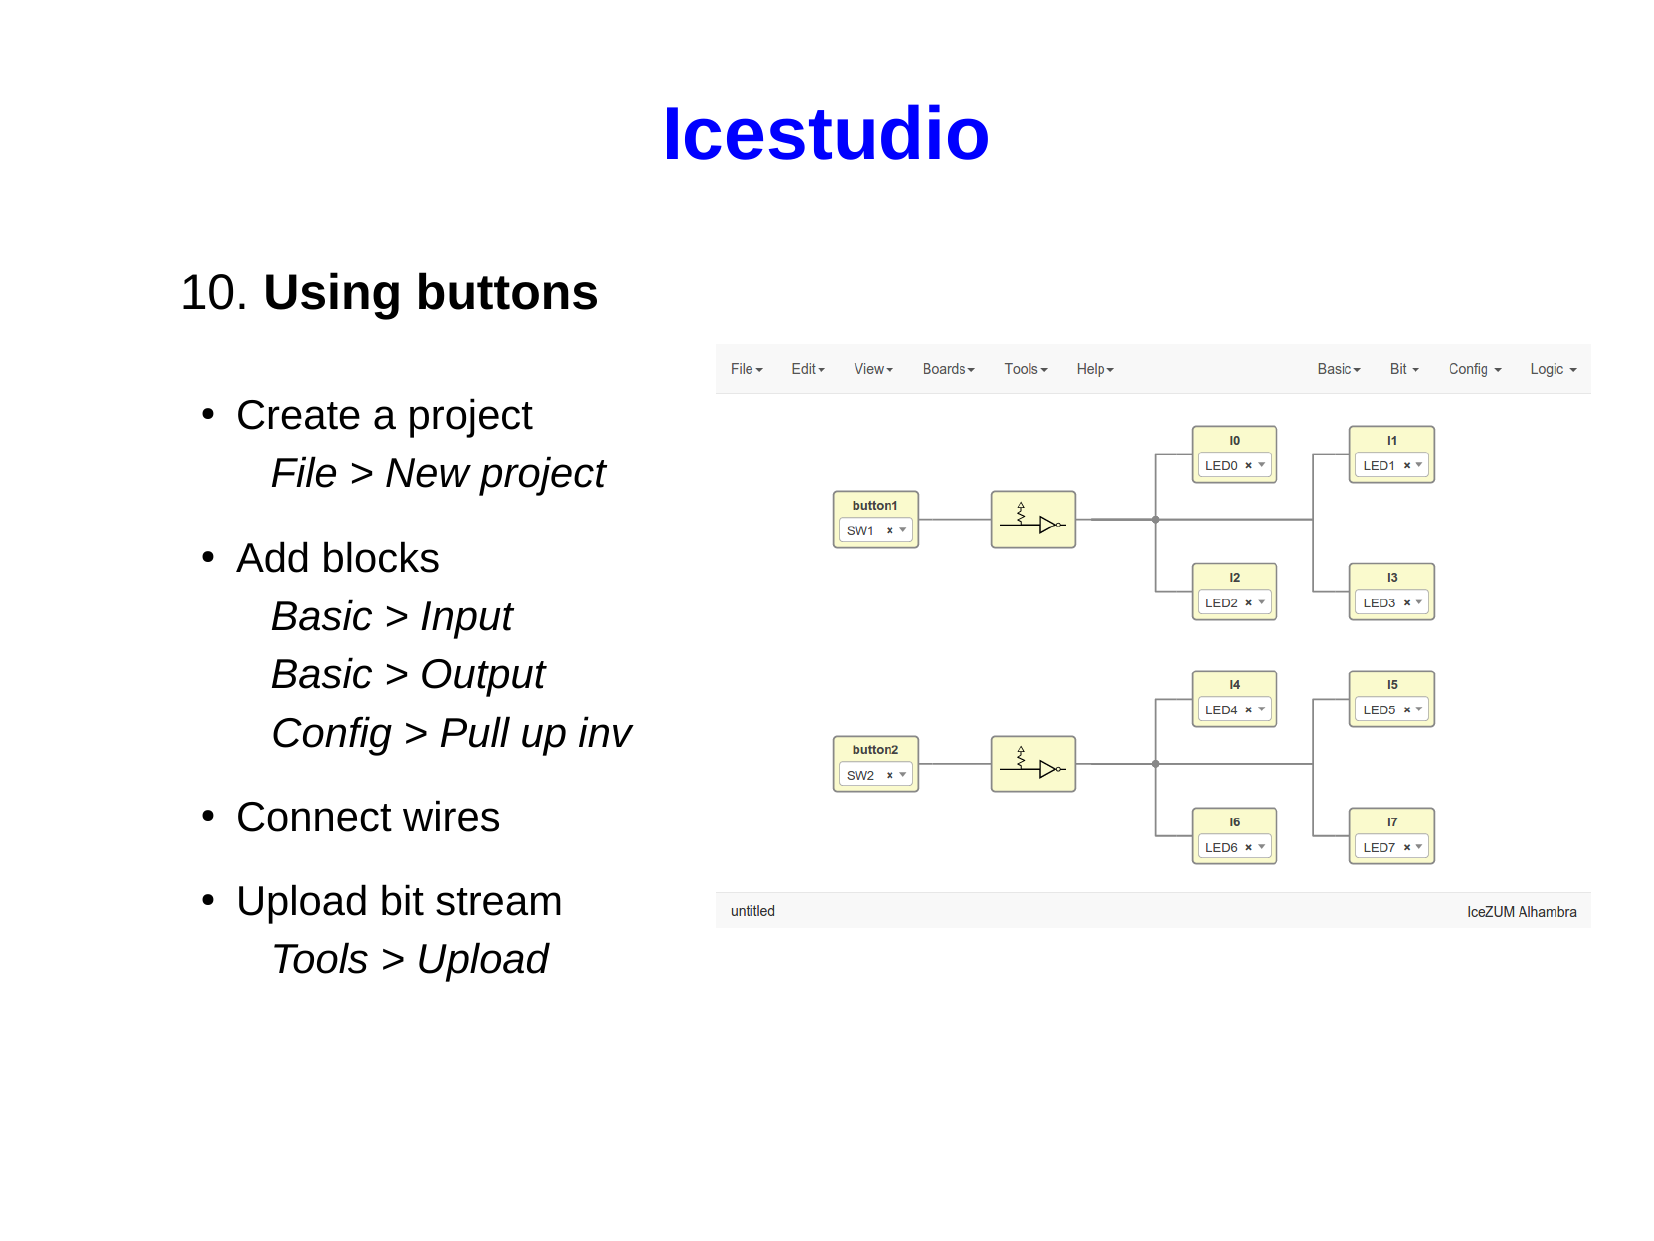

# Icestudio
10. Using buttons
Create a project
 File > New project
Add blocks
 Basic > Input
 Basic > Output
Config > Pull up inv
Connect wires
Upload bit stream
 Tools > Upload